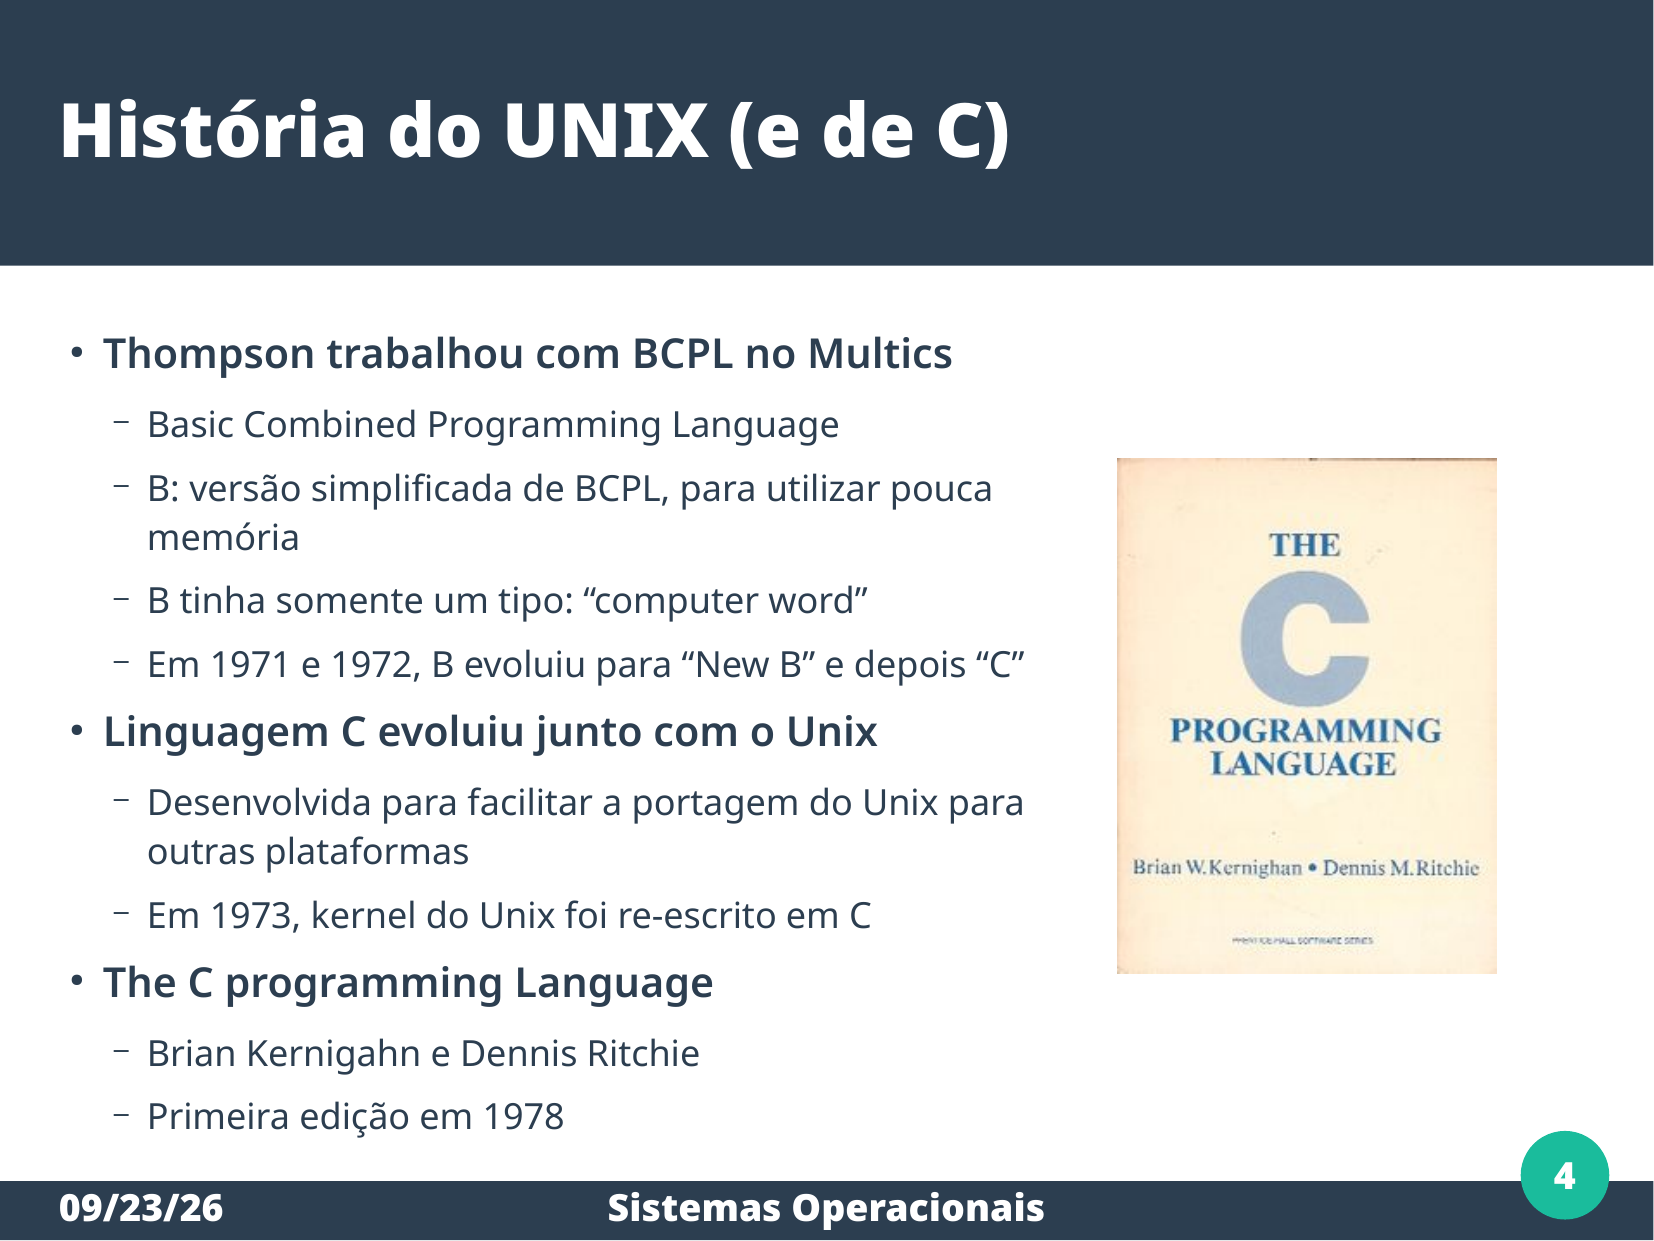

História do UNIX (e de C)
# Thompson trabalhou com BCPL no Multics
Basic Combined Programming Language
B: versão simplificada de BCPL, para utilizar pouca memória
B tinha somente um tipo: “computer word”
Em 1971 e 1972, B evoluiu para “New B” e depois “C”
Linguagem C evoluiu junto com o Unix
Desenvolvida para facilitar a portagem do Unix para outras plataformas
Em 1973, kernel do Unix foi re-escrito em C
The C programming Language
Brian Kernigahn e Dennis Ritchie
Primeira edição em 1978
4
Sistemas Operacionais